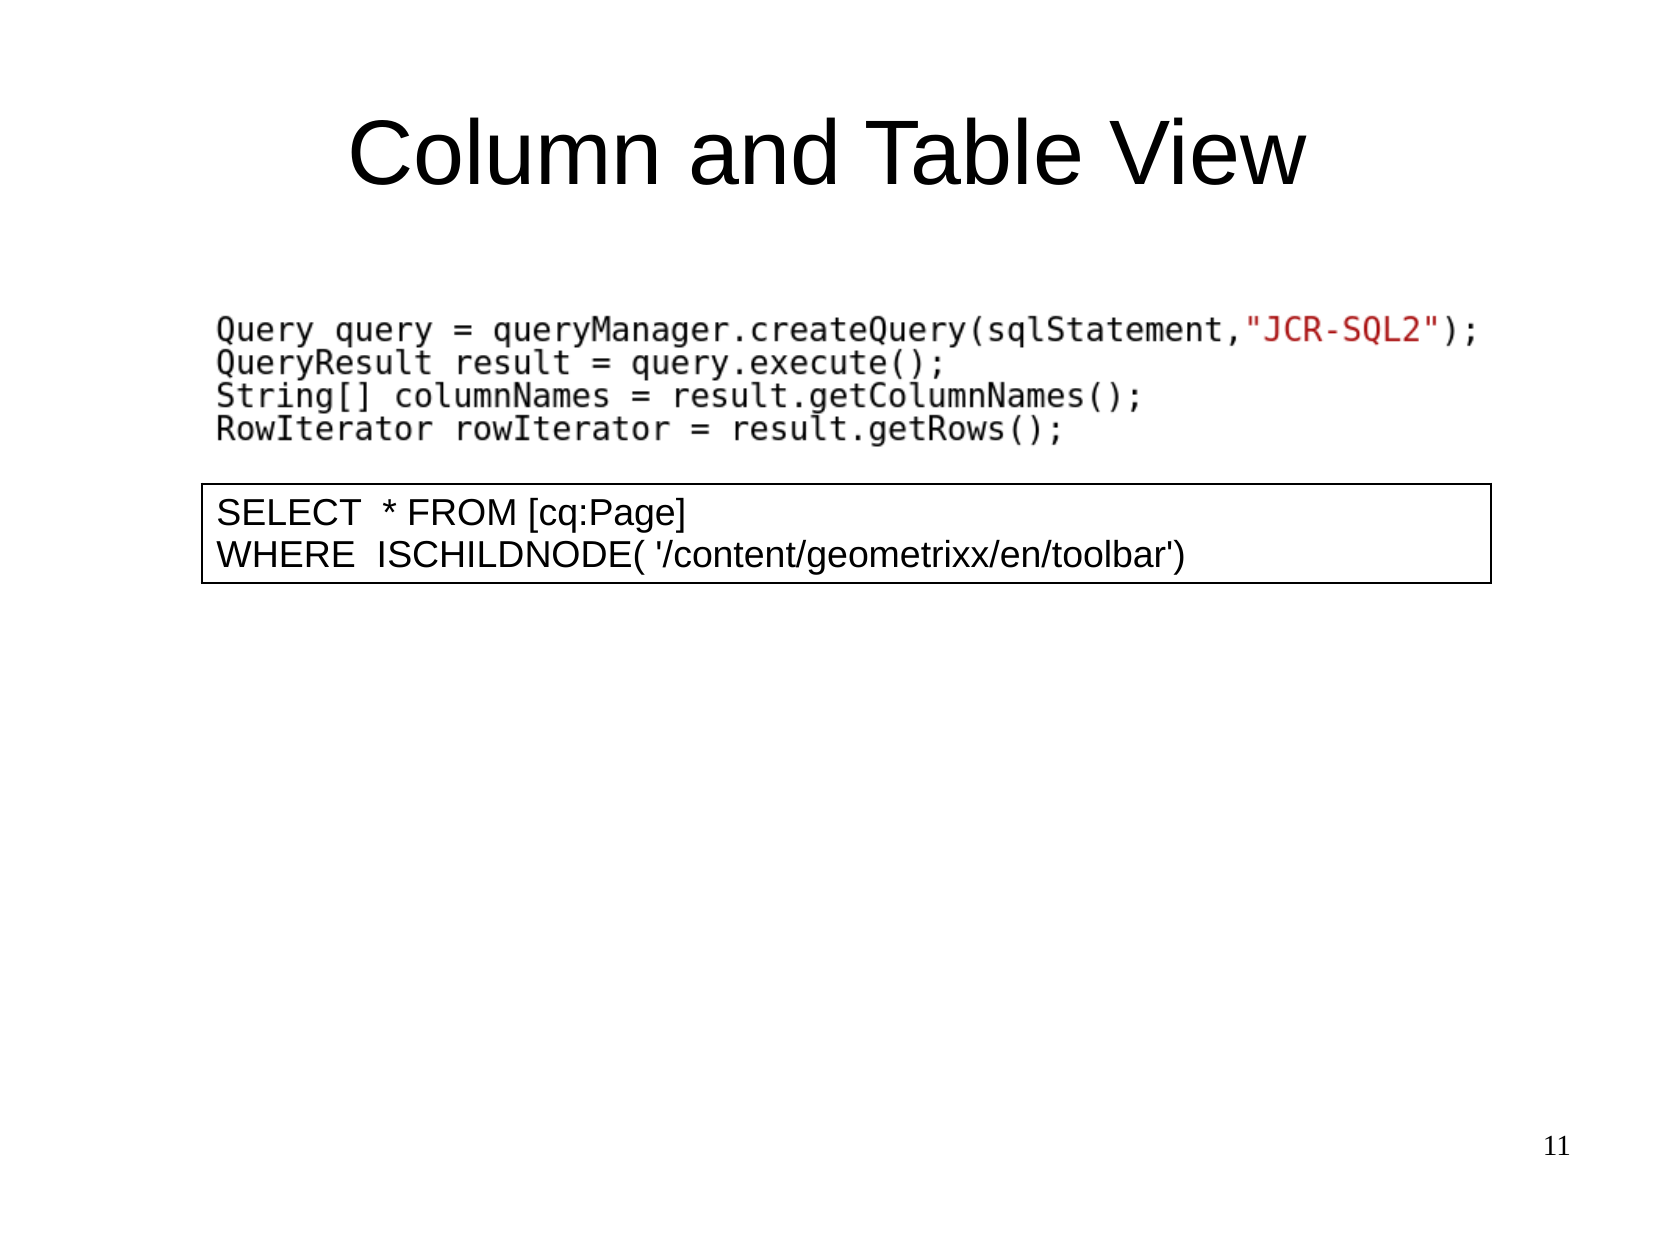

# Column and Table View
| SELECT \* FROM [cq:Page] WHERE ISCHILDNODE( '/content/geometrixx/en/toolbar') |
| --- |
11